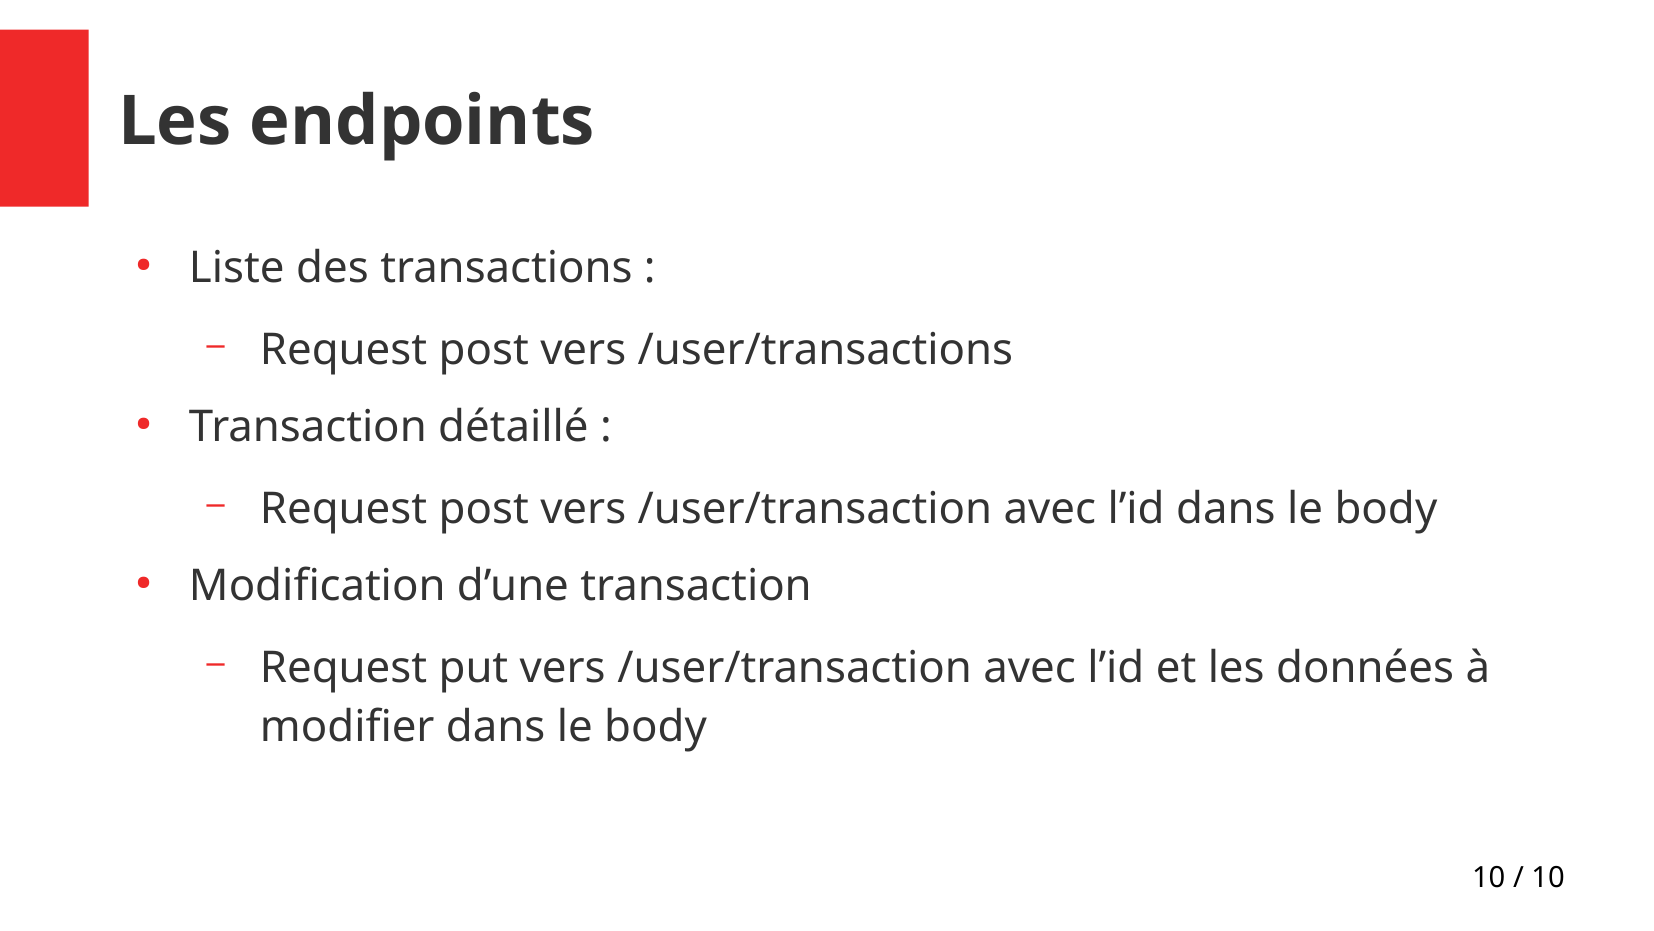

# Les endpoints
Liste des transactions :
Request post vers /user/transactions
Transaction détaillé :
Request post vers /user/transaction avec l’id dans le body
Modification d’une transaction
Request put vers /user/transaction avec l’id et les données à modifier dans le body
10